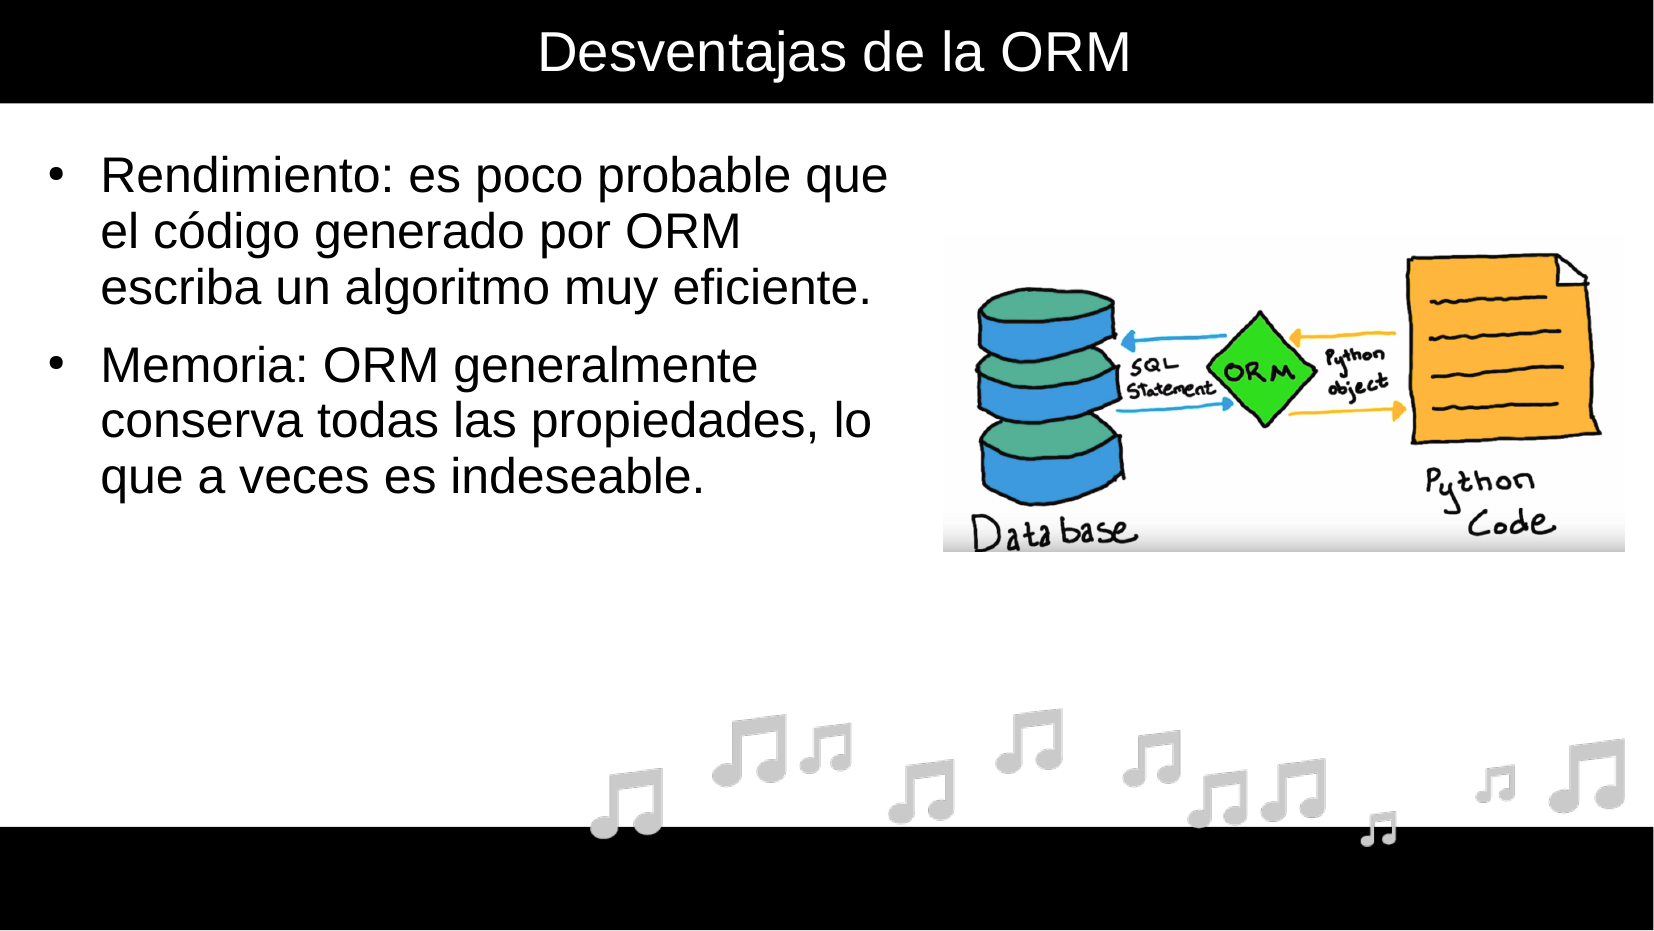

# Desventajas de la ORM
Rendimiento: es poco probable que el código generado por ORM escriba un algoritmo muy eficiente.
Memoria: ORM generalmente conserva todas las propiedades, lo que a veces es indeseable.